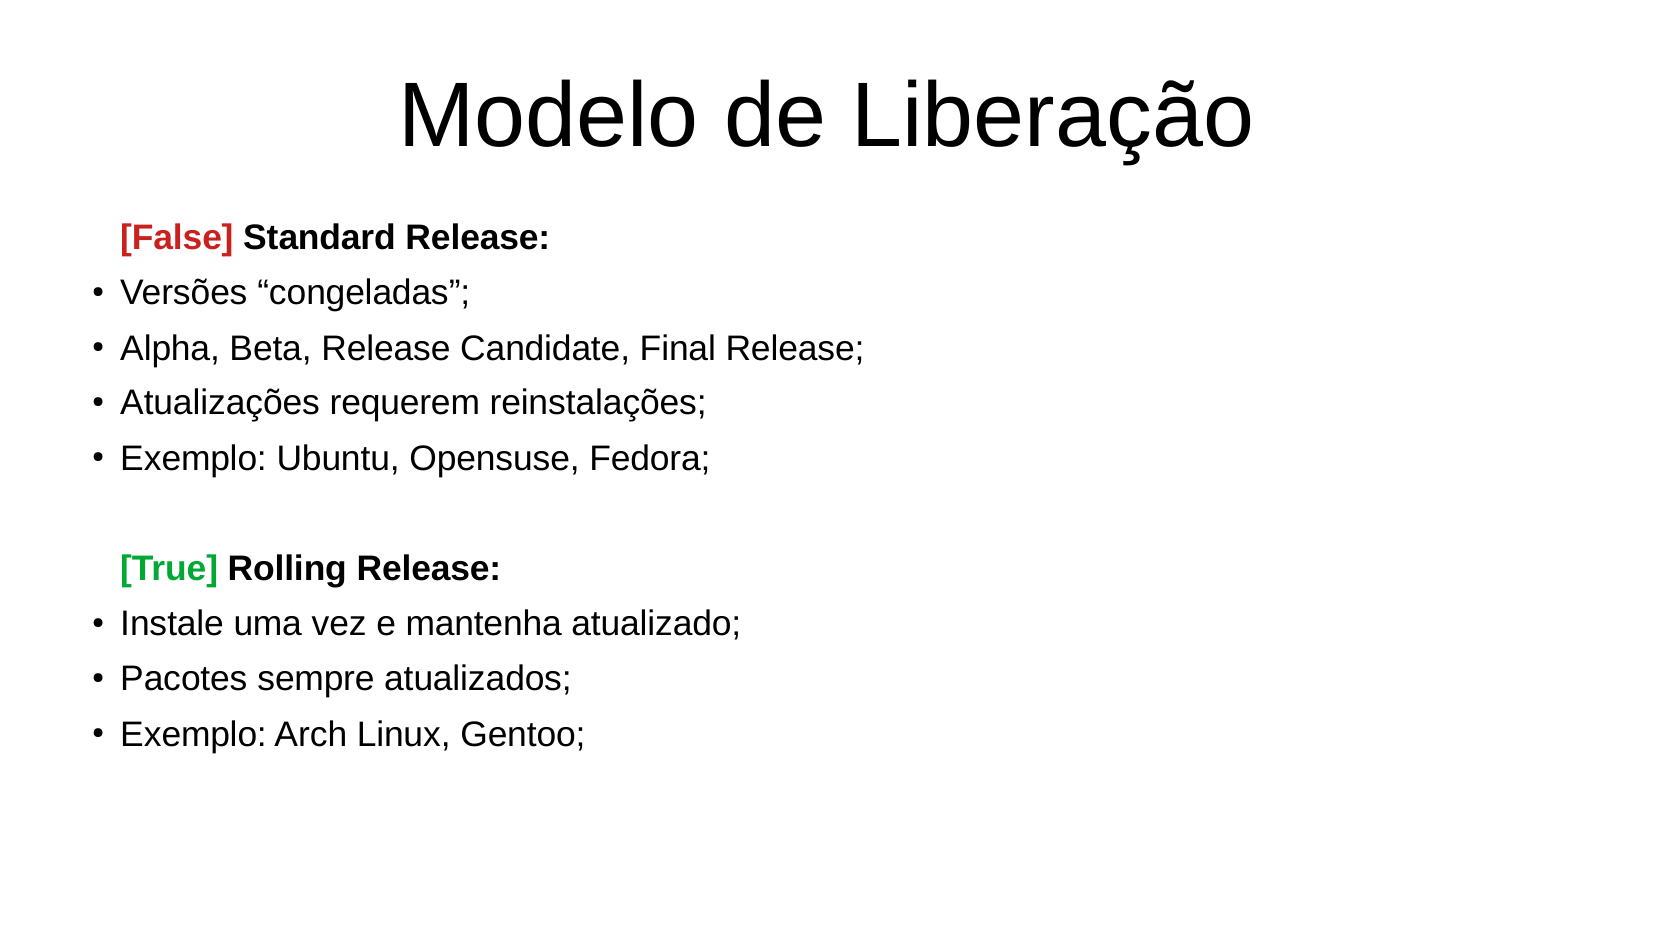

# Modelo de Liberação
[False] Standard Release:
Versões “congeladas”;
Alpha, Beta, Release Candidate, Final Release;
Atualizações requerem reinstalações;
Exemplo: Ubuntu, Opensuse, Fedora;
[True] Rolling Release:
Instale uma vez e mantenha atualizado;
Pacotes sempre atualizados;
Exemplo: Arch Linux, Gentoo;